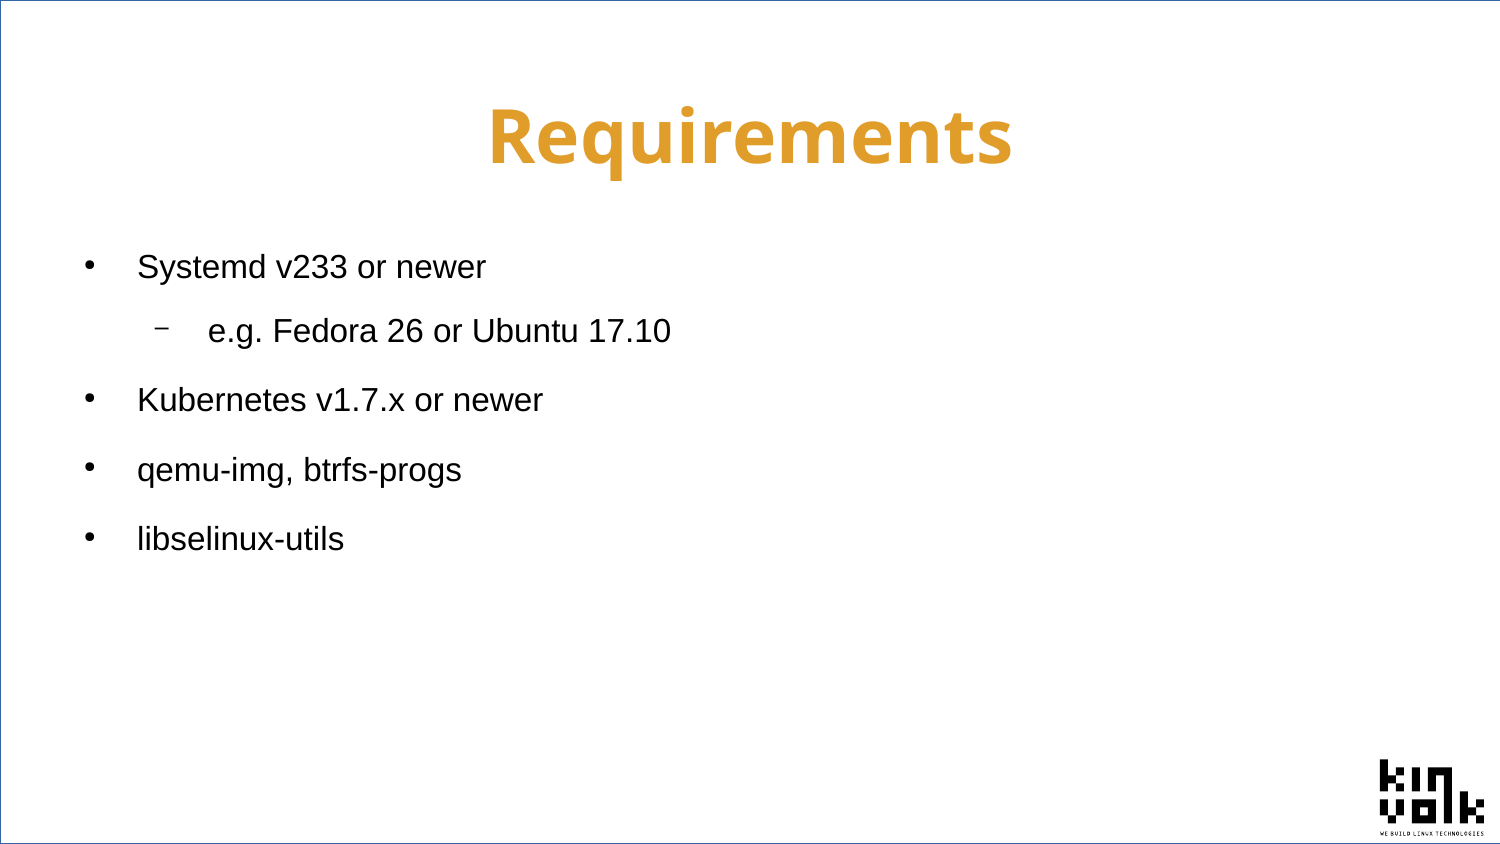

# Requirements
Systemd v233 or newer
e.g. Fedora 26 or Ubuntu 17.10
Kubernetes v1.7.x or newer
qemu-img, btrfs-progs
libselinux-utils